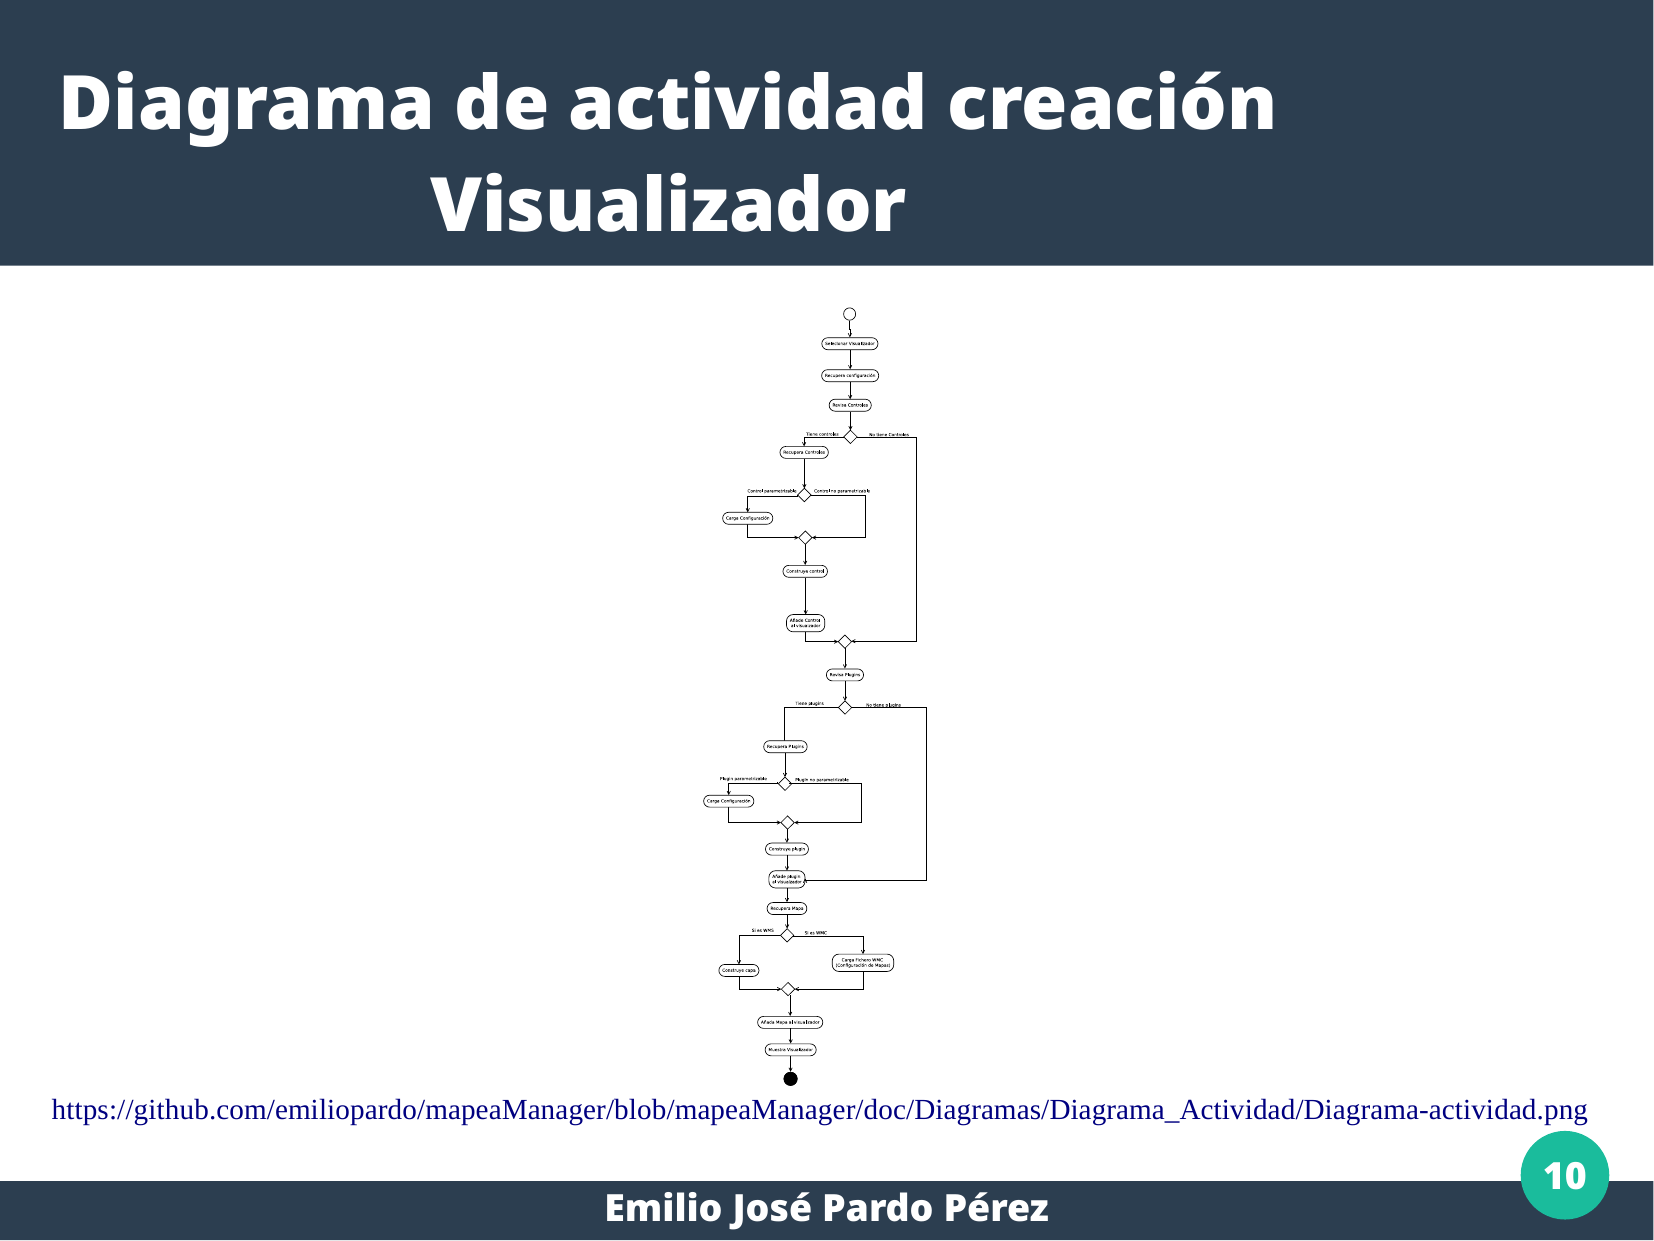

# Diagrama de actividad creación Visualizador
https://github.com/emiliopardo/mapeaManager/blob/mapeaManager/doc/Diagramas/Diagrama_Actividad/Diagrama-actividad.png
10
Emilio José Pardo Pérez